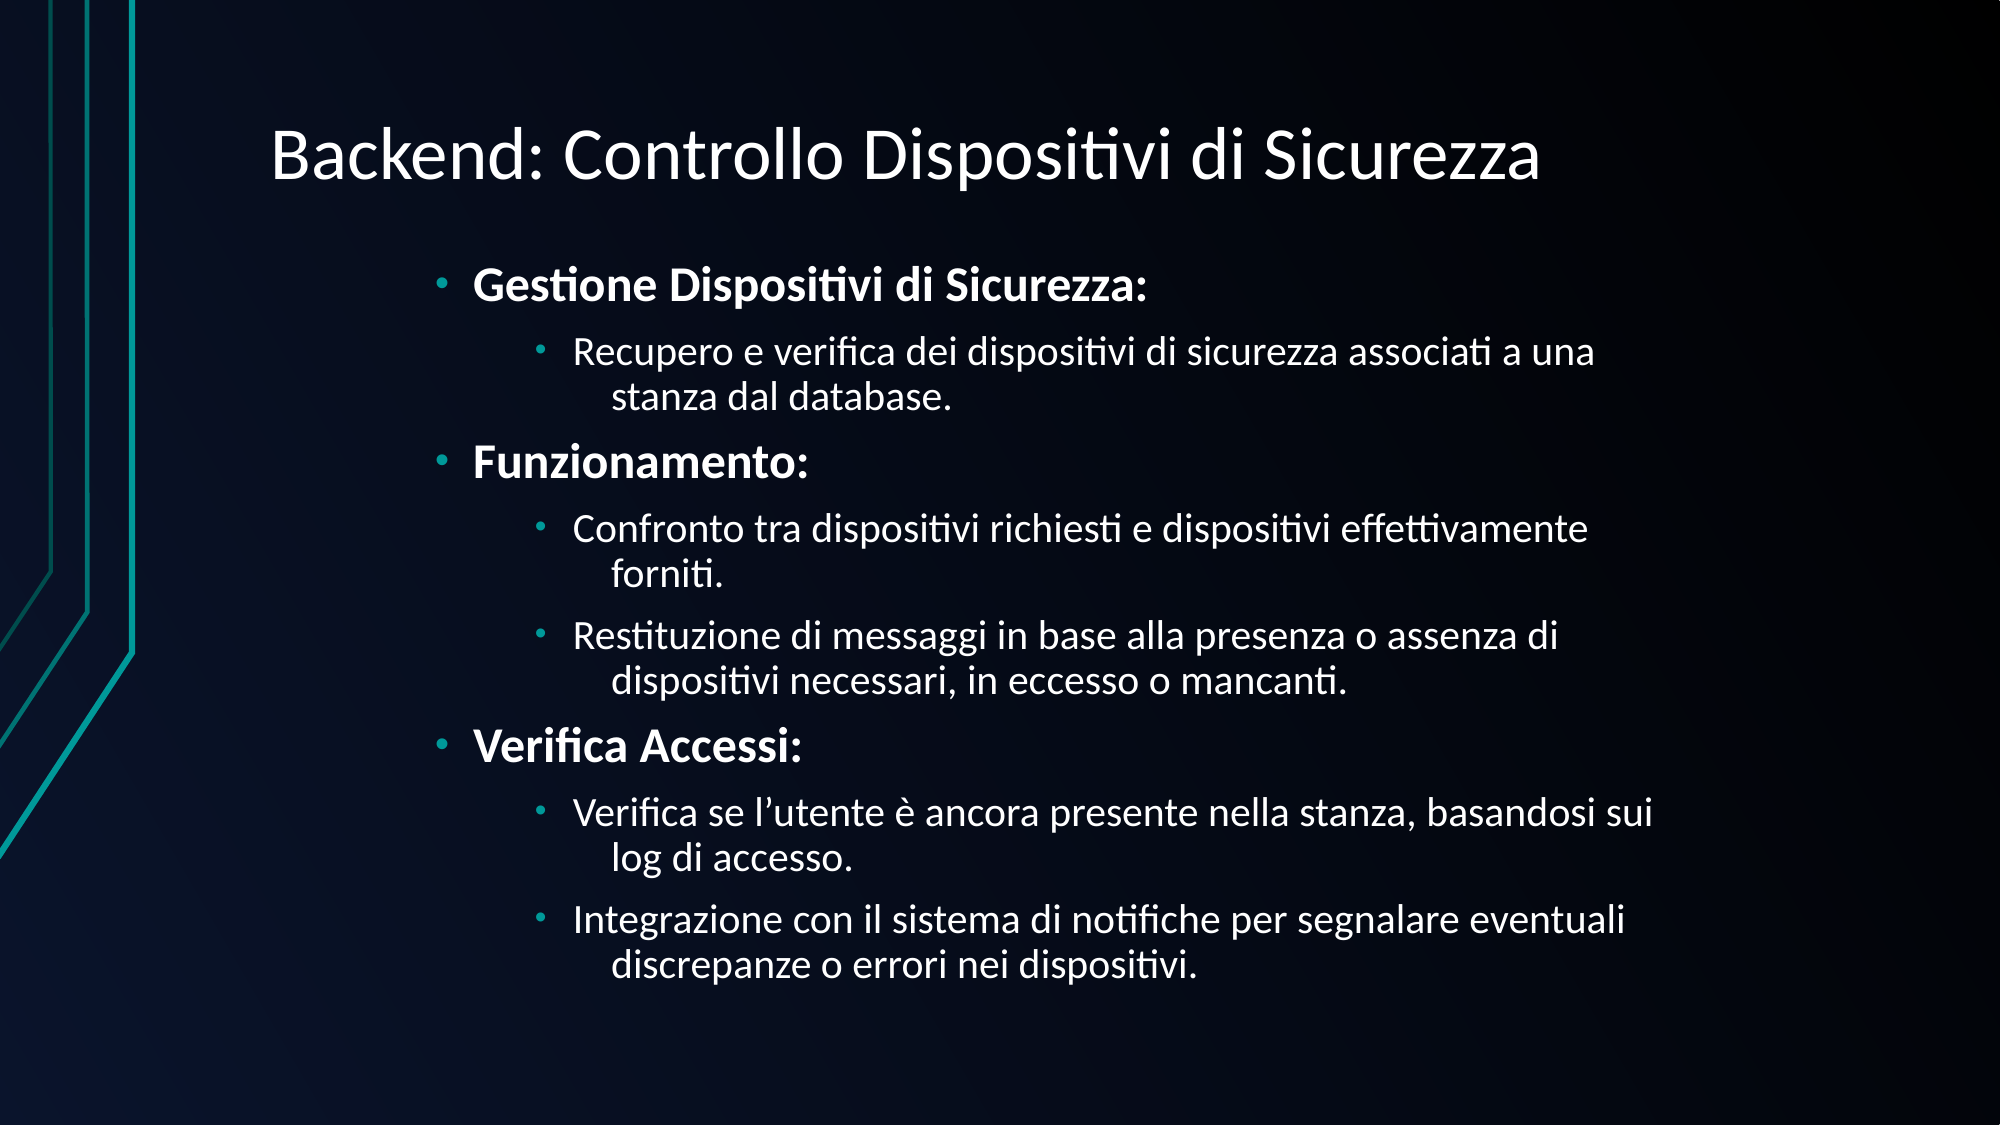

Backend: Controllo Dispositivi di Sicurezza
# Gestione Dispositivi di Sicurezza:
Recupero e verifica dei dispositivi di sicurezza associati a una stanza dal database.
Funzionamento:
Confronto tra dispositivi richiesti e dispositivi effettivamente forniti.
Restituzione di messaggi in base alla presenza o assenza di dispositivi necessari, in eccesso o mancanti.
Verifica Accessi:
Verifica se l’utente è ancora presente nella stanza, basandosi sui log di accesso.
Integrazione con il sistema di notifiche per segnalare eventuali discrepanze o errori nei dispositivi.